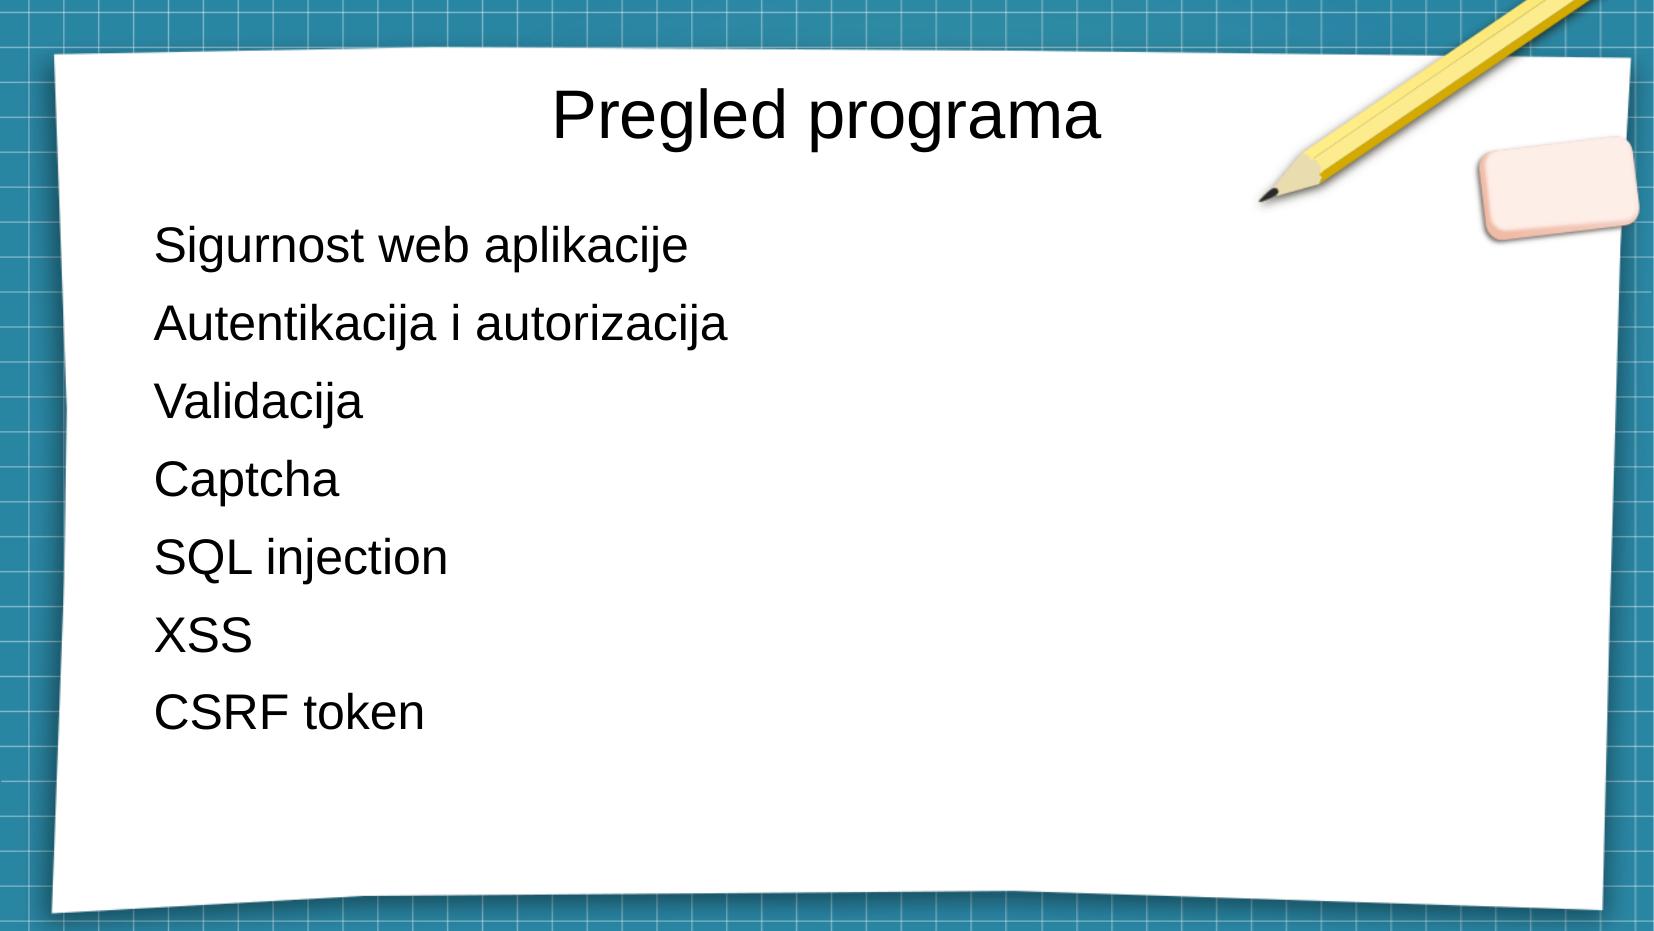

# Pregled programa
Sigurnost web aplikacije
Autentikacija i autorizacija
Validacija
Captcha
SQL injection
XSS
CSRF token